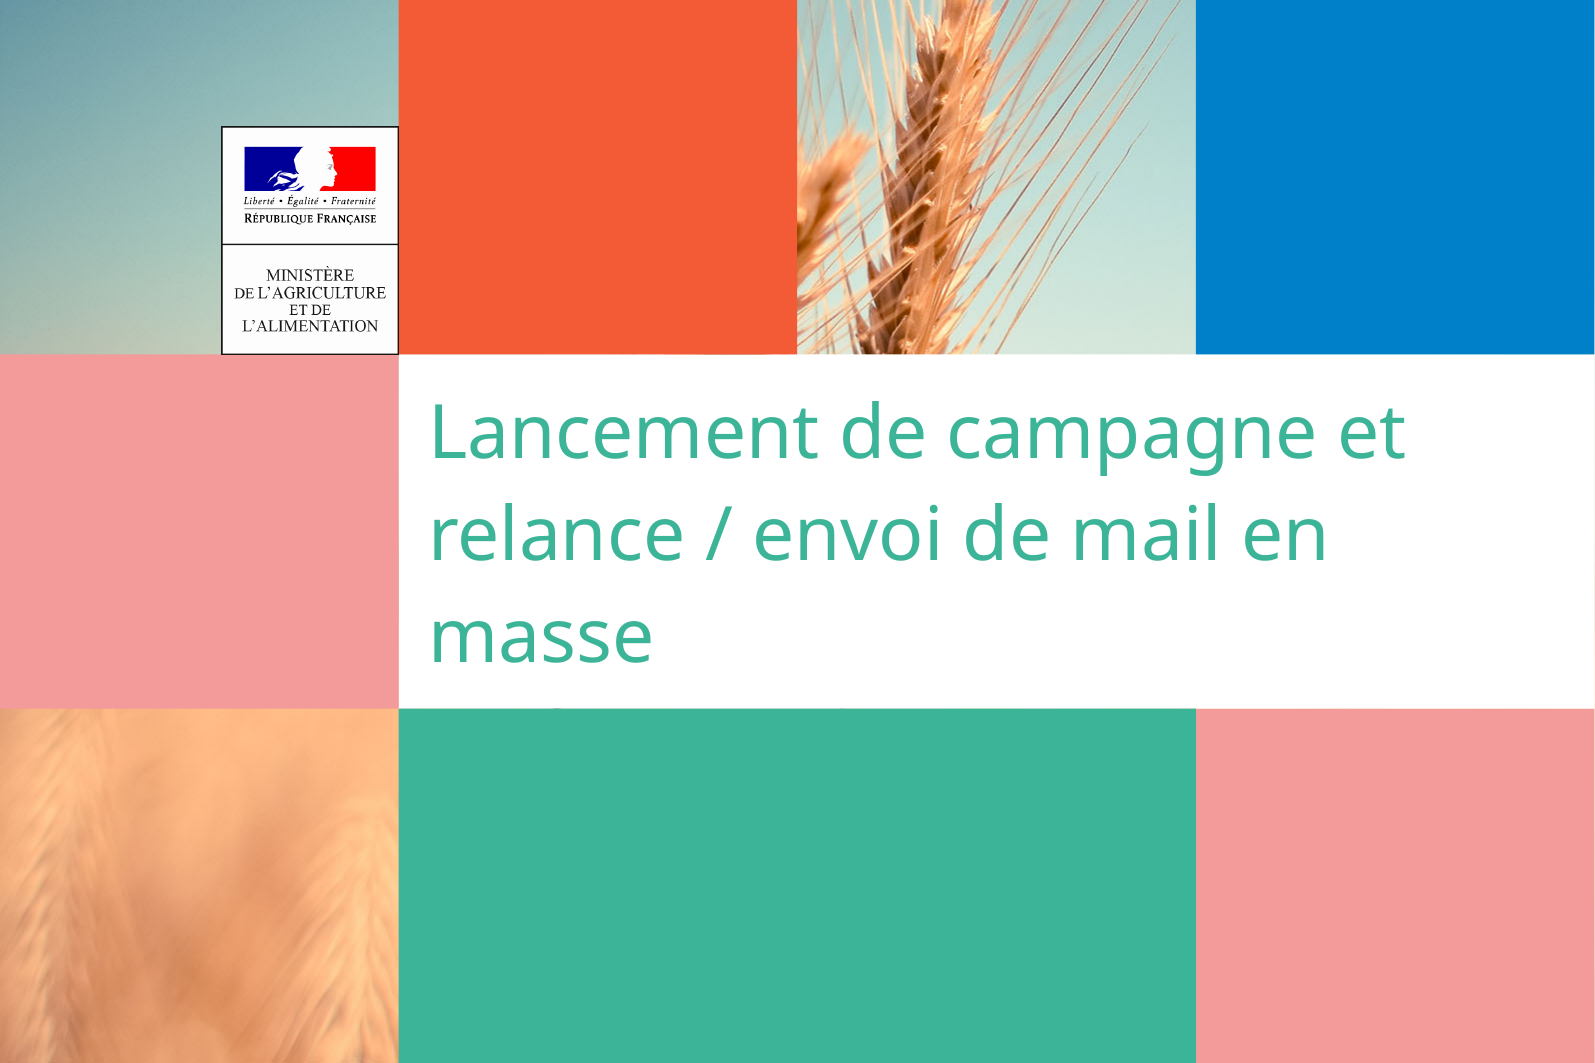

# Lancement de campagne et relance / envoi de mail en masse